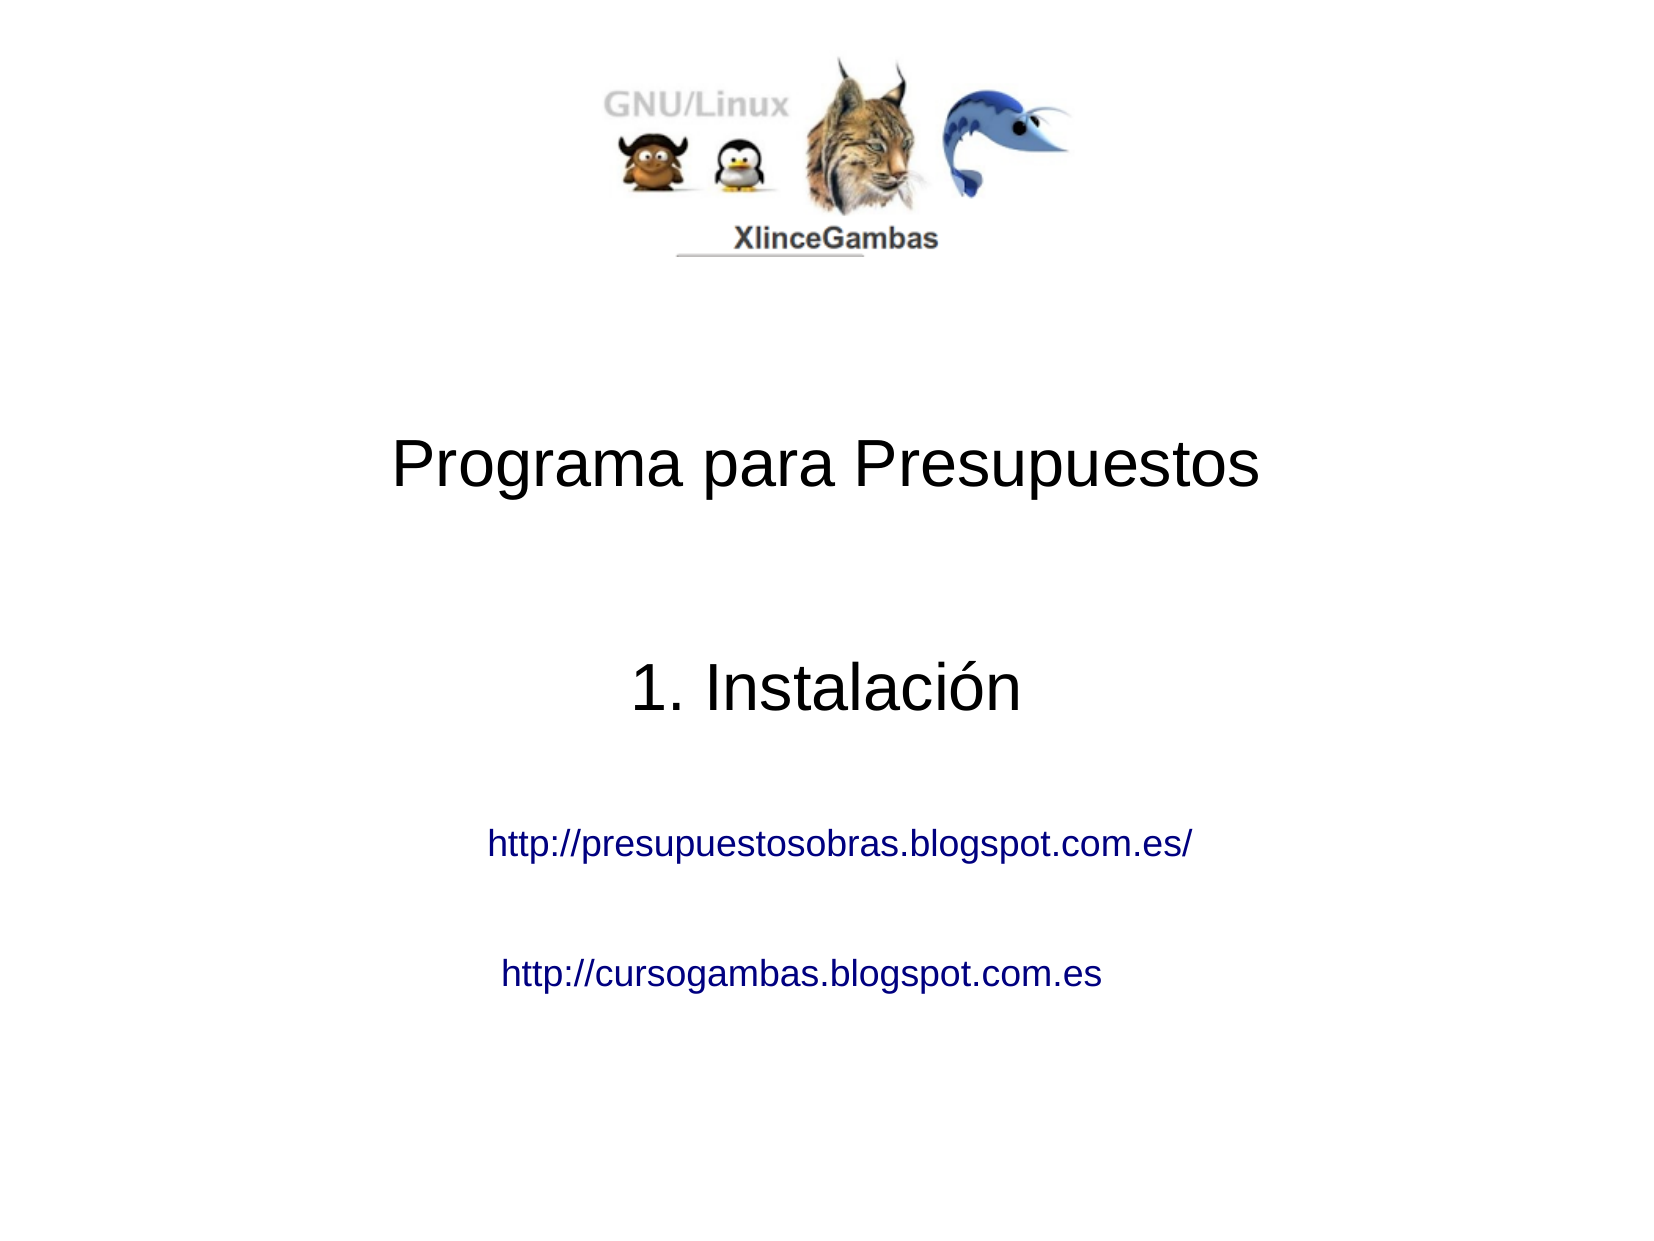

# Programa para Presupuestos
1. Instalación
http://presupuestosobras.blogspot.com.es/
http://cursogambas.blogspot.com.es